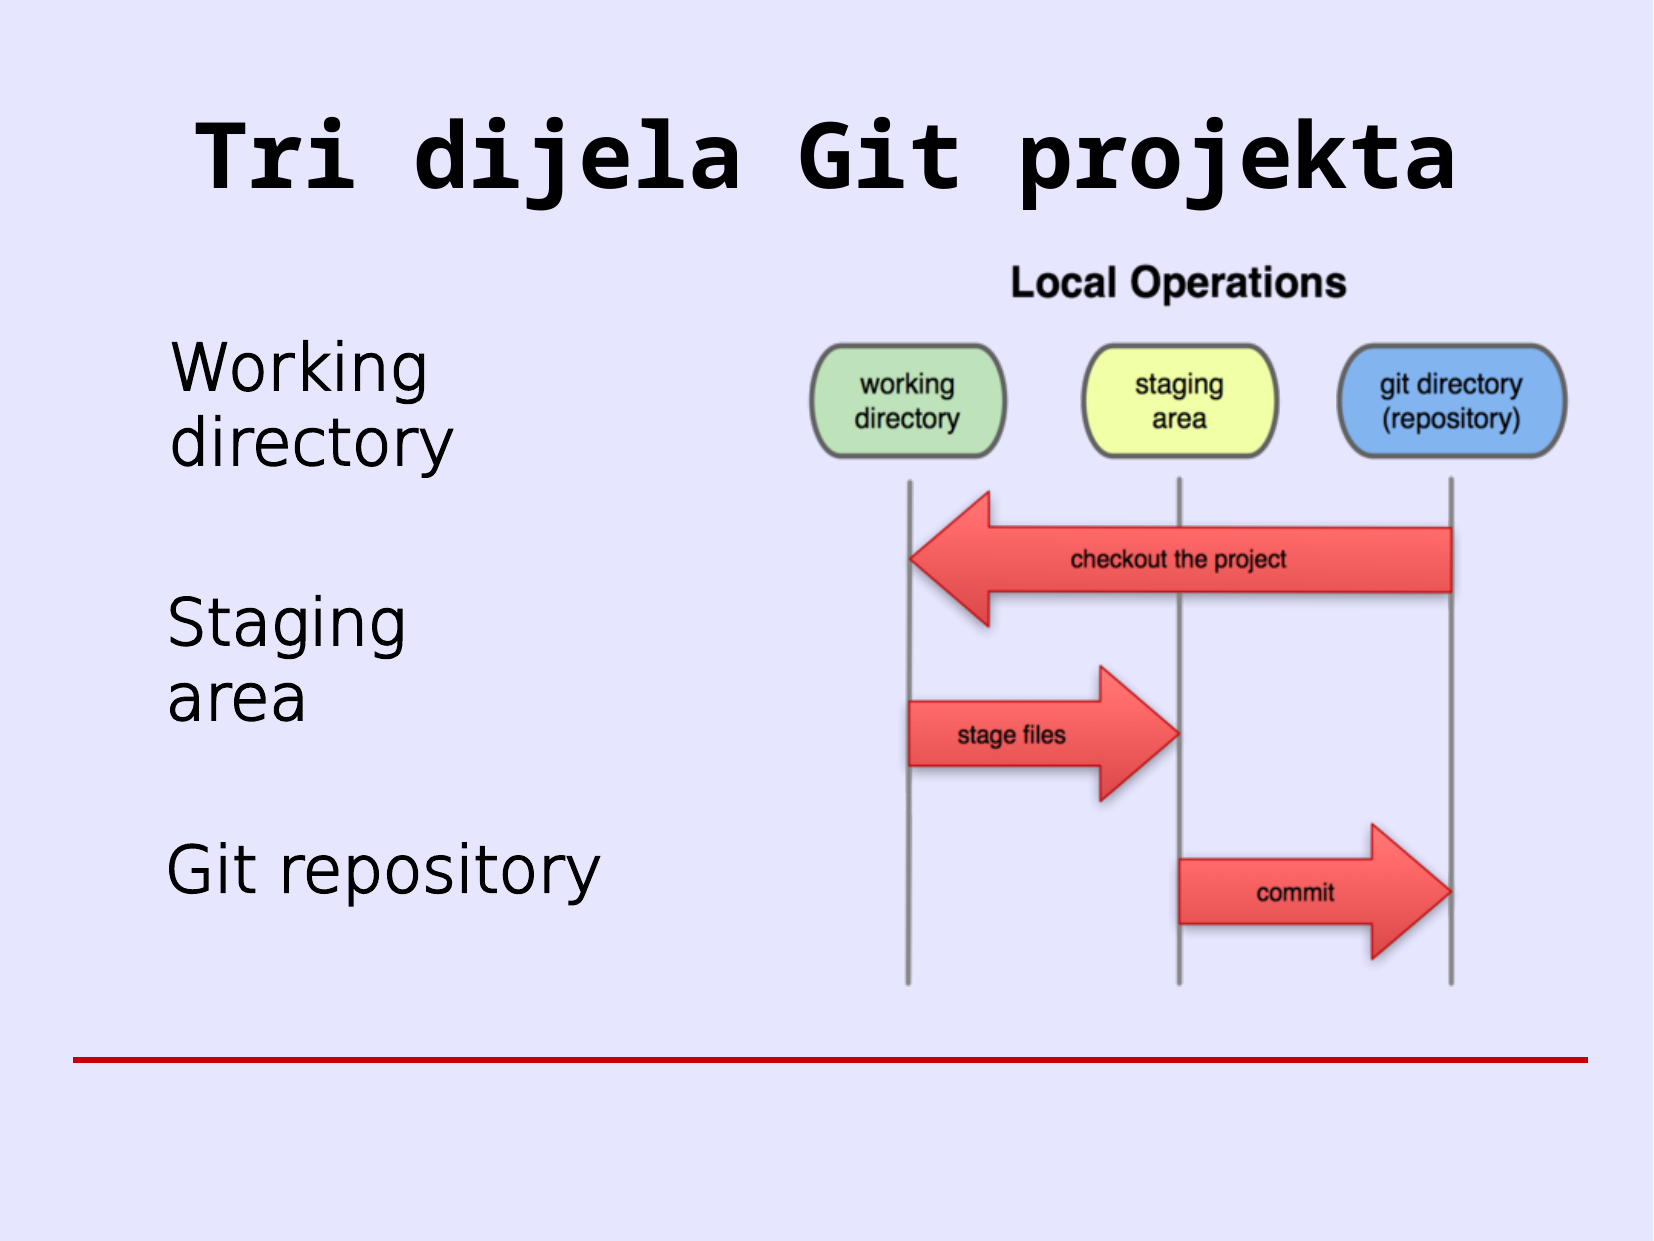

# Tri dijela Git projekta
Working directory
Staging area
Git repository